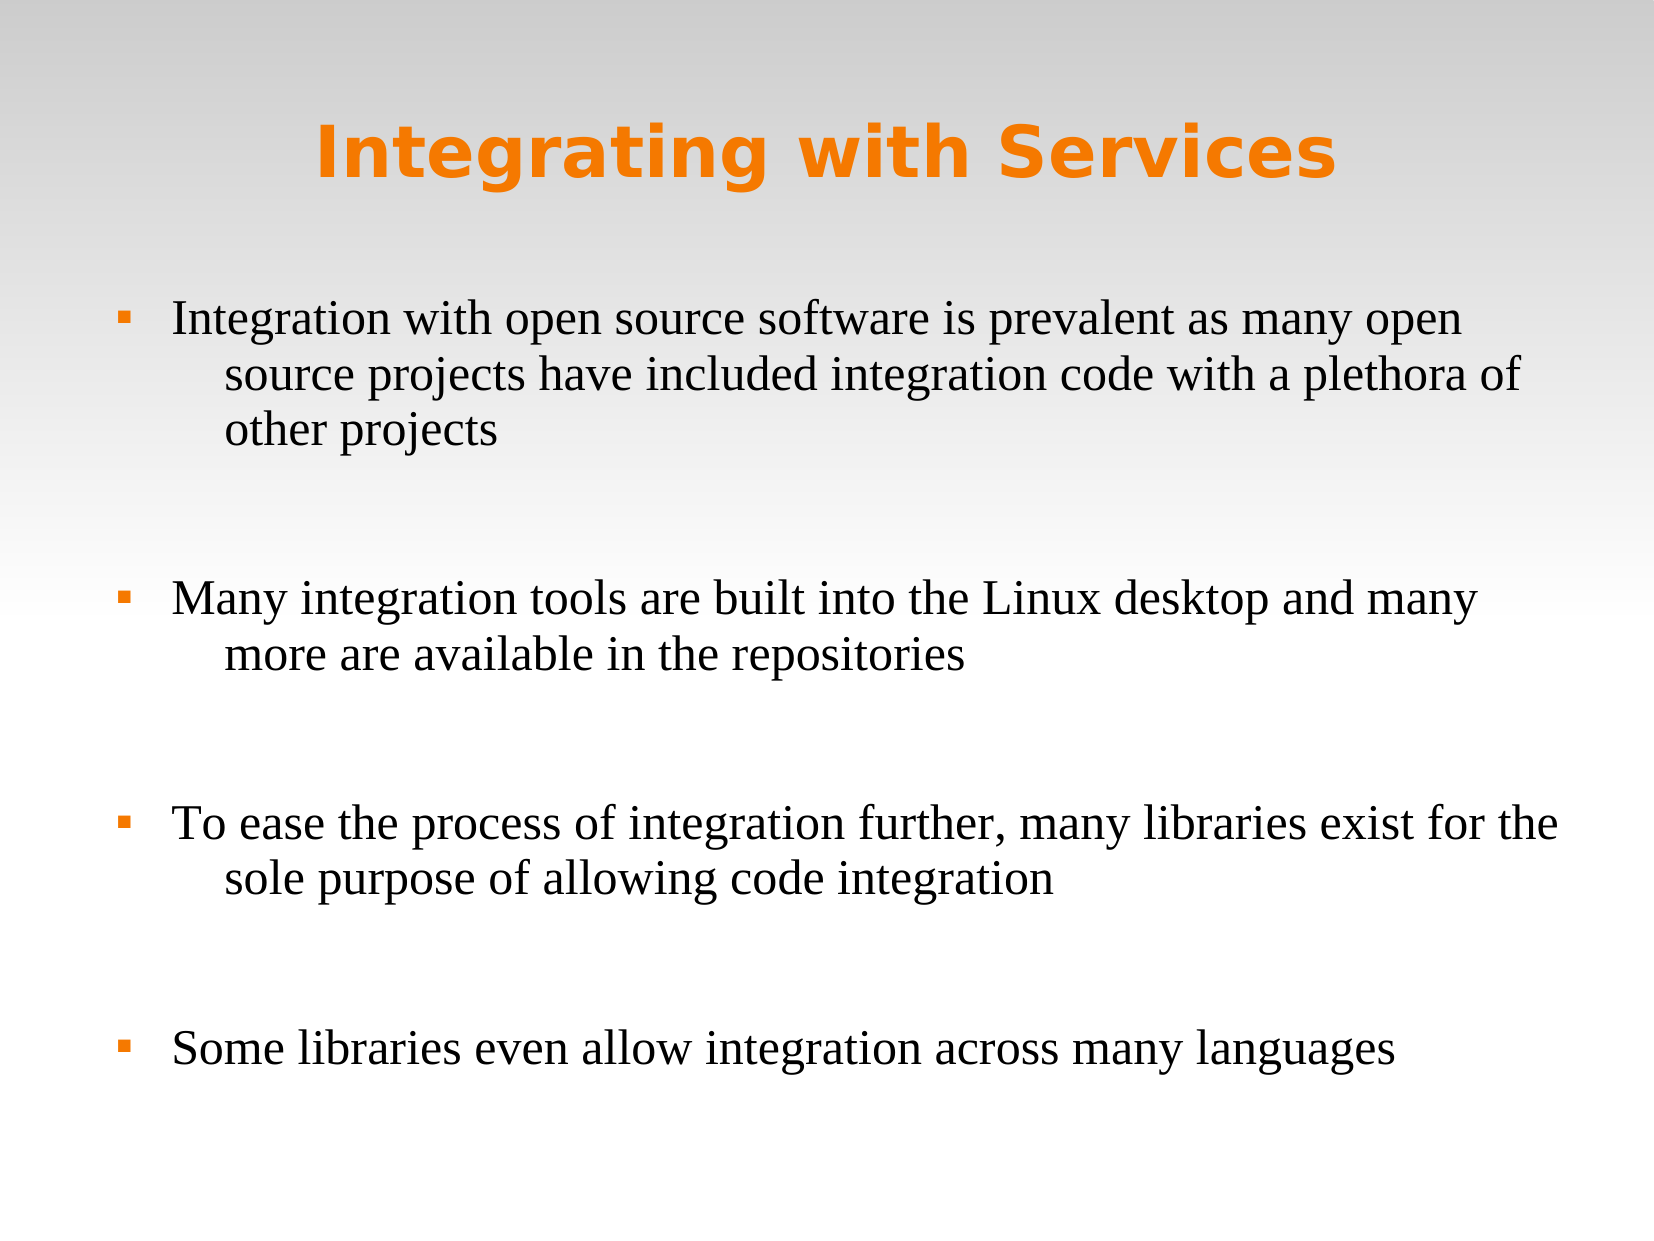

# Integrating with Services
Integration with open source software is prevalent as many open source projects have included integration code with a plethora of other projects
Many integration tools are built into the Linux desktop and many more are available in the repositories
To ease the process of integration further, many libraries exist for the sole purpose of allowing code integration
Some libraries even allow integration across many languages